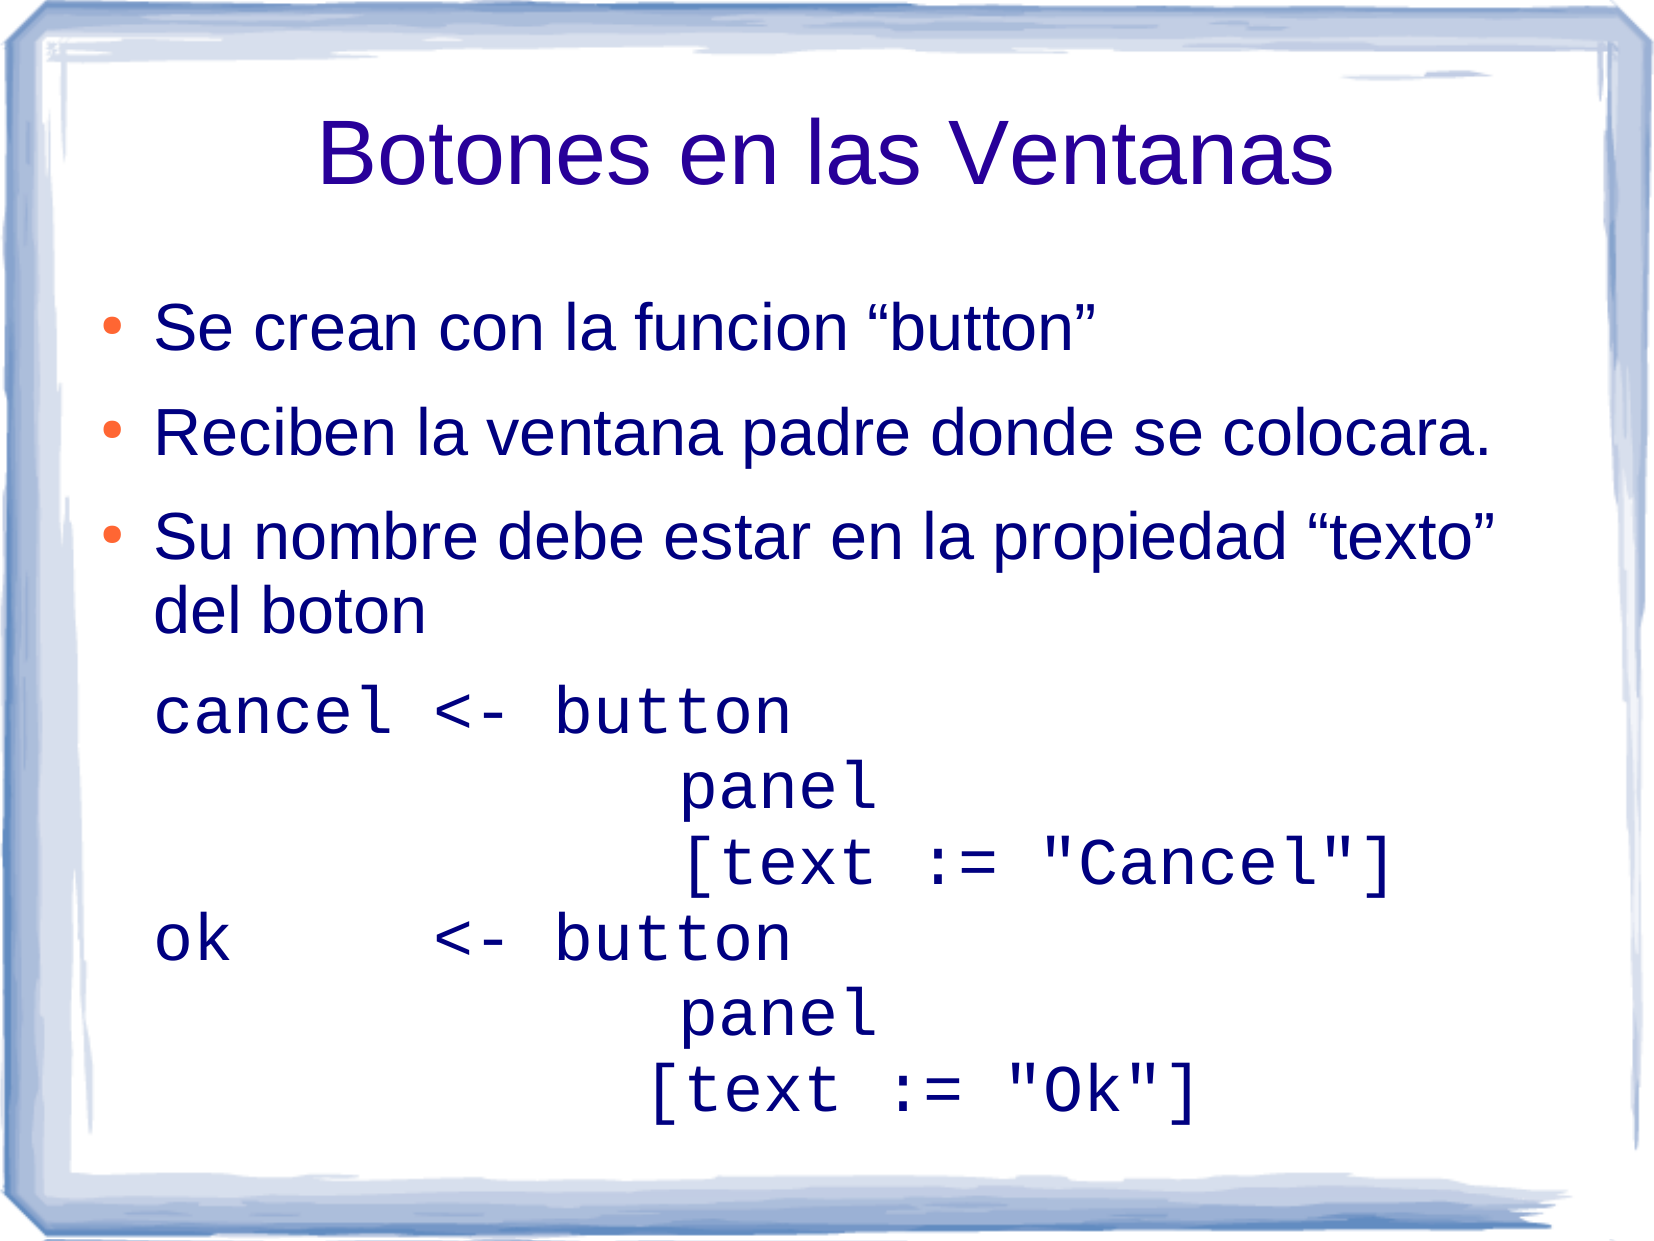

# Botones en las Ventanas
Se crean con la funcion “button”
Reciben la ventana padre donde se colocara.
Su nombre debe estar en la propiedad “texto” del boton
cancel <- button
							panel
							[text := "Cancel"]
ok <- button
							panel
						 [text := "Ok"]